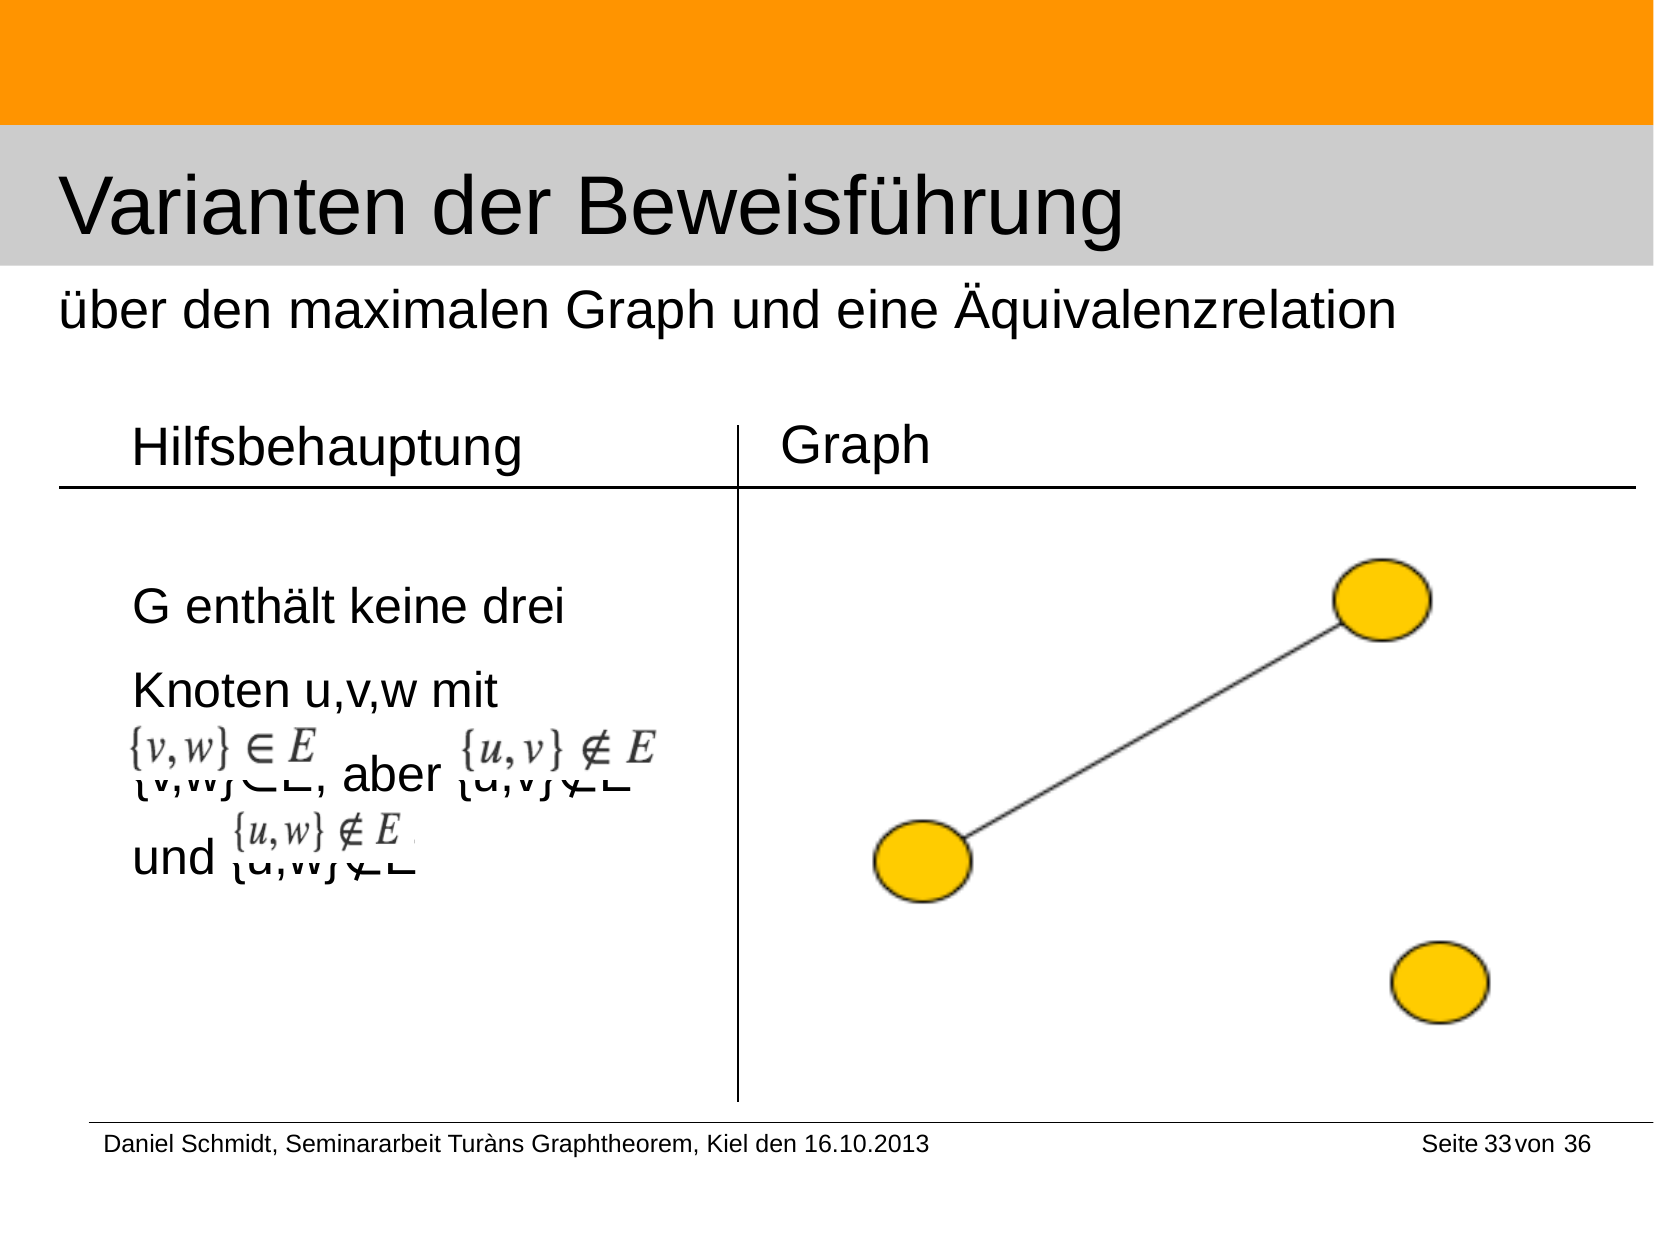

# Varianten der Beweisführung
über den maximalen Graph und eine Äquivalenzrelation
Graph
Hilfsbehauptung
G enthält keine drei Knoten u,v,w mit {v,w}∈E, aber {u,v}∉E und {u,w}∉E
36
Daniel Schmidt, Seminararbeit Turàns Graphtheorem, Kiel den 16.10.2013
von
Seite